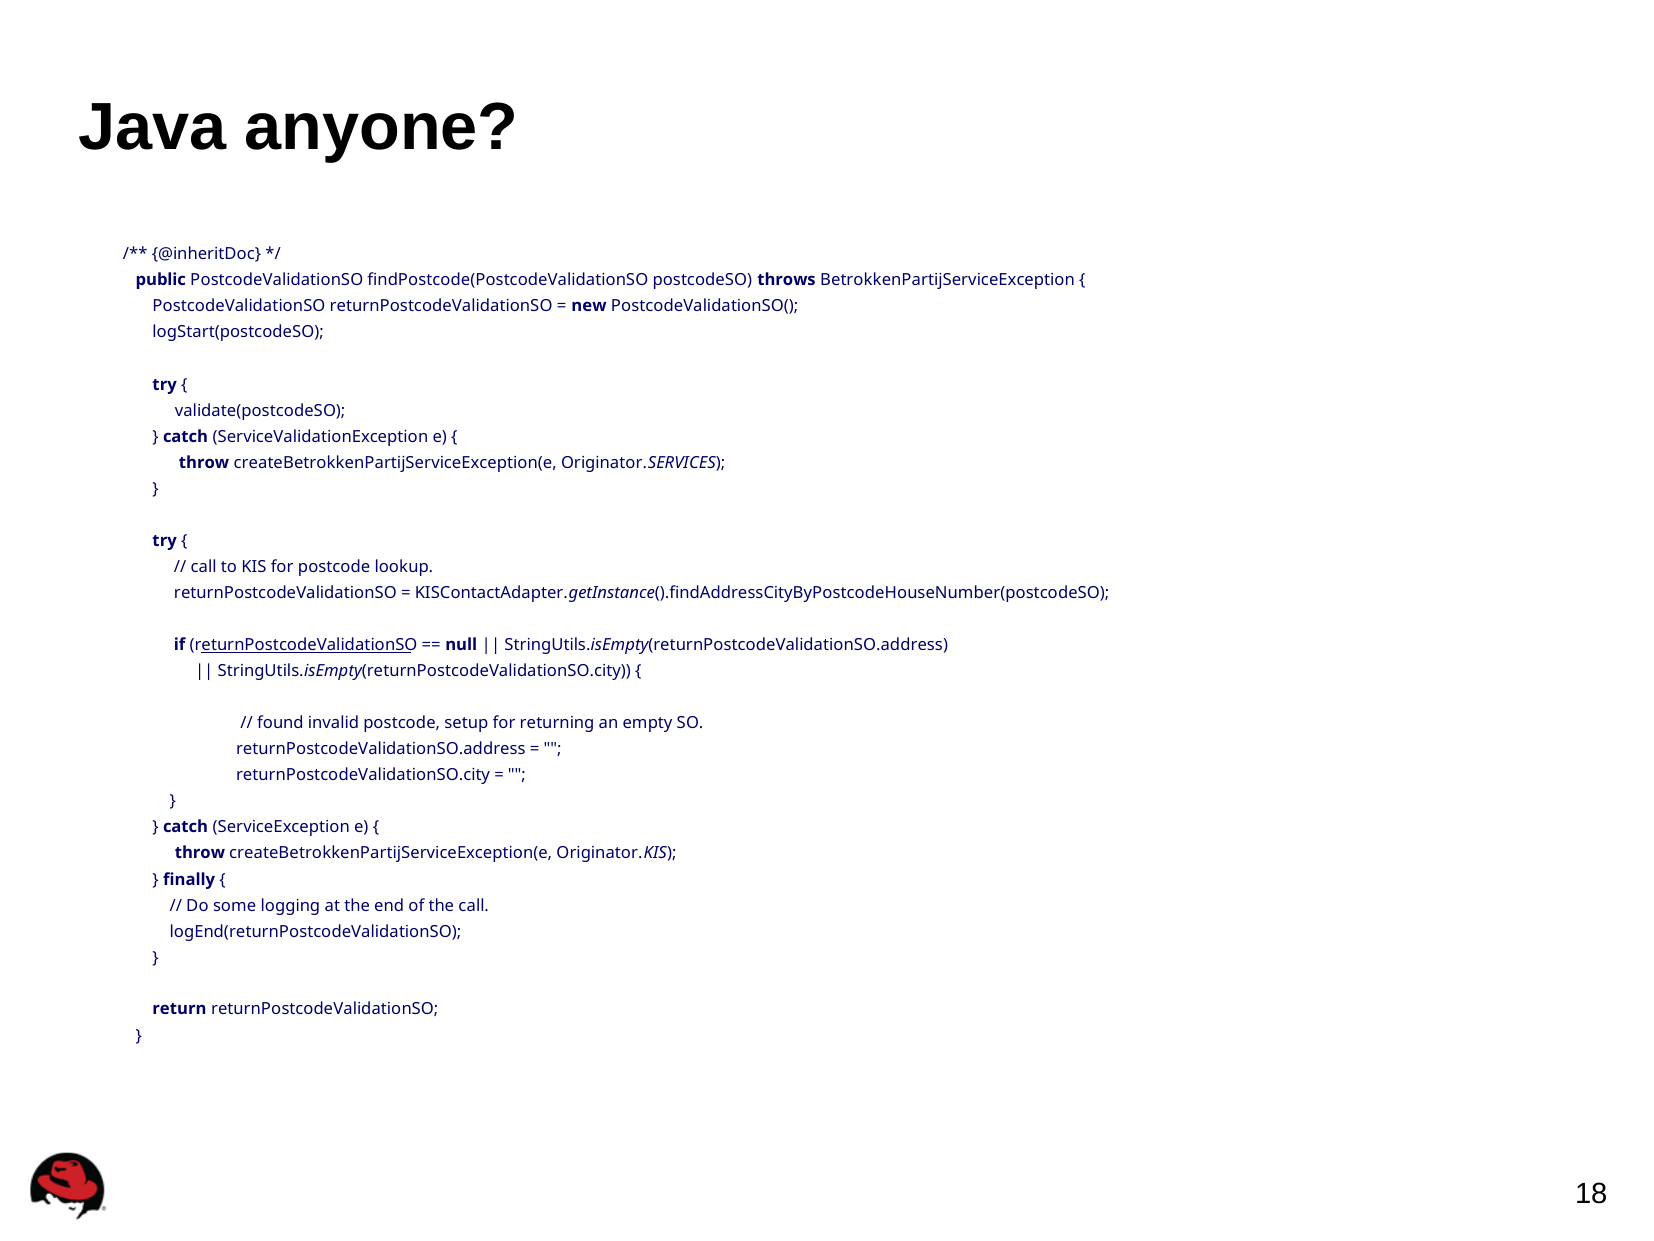

# Java anyone?
 /** {@inheritDoc} */
 public PostcodeValidationSO findPostcode(PostcodeValidationSO postcodeSO) throws BetrokkenPartijServiceException {
 PostcodeValidationSO returnPostcodeValidationSO = new PostcodeValidationSO();
 logStart(postcodeSO);
 try {
validate(postcodeSO);
 } catch (ServiceValidationException e) {
 throw createBetrokkenPartijServiceException(e, Originator.SERVICES);
 }
 try {
 // call to KIS for postcode lookup.
 returnPostcodeValidationSO = KISContactAdapter.getInstance().findAddressCityByPostcodeHouseNumber(postcodeSO);
 if (returnPostcodeValidationSO == null || StringUtils.isEmpty(returnPostcodeValidationSO.address)
 || StringUtils.isEmpty(returnPostcodeValidationSO.city)) {
// found invalid postcode, setup for returning an empty SO.
 returnPostcodeValidationSO.address = "";
 returnPostcodeValidationSO.city = "";
 }
 } catch (ServiceException e) {
throw createBetrokkenPartijServiceException(e, Originator.KIS);
 } finally {
 // Do some logging at the end of the call.
 logEnd(returnPostcodeValidationSO);
 }
 return returnPostcodeValidationSO;
 }